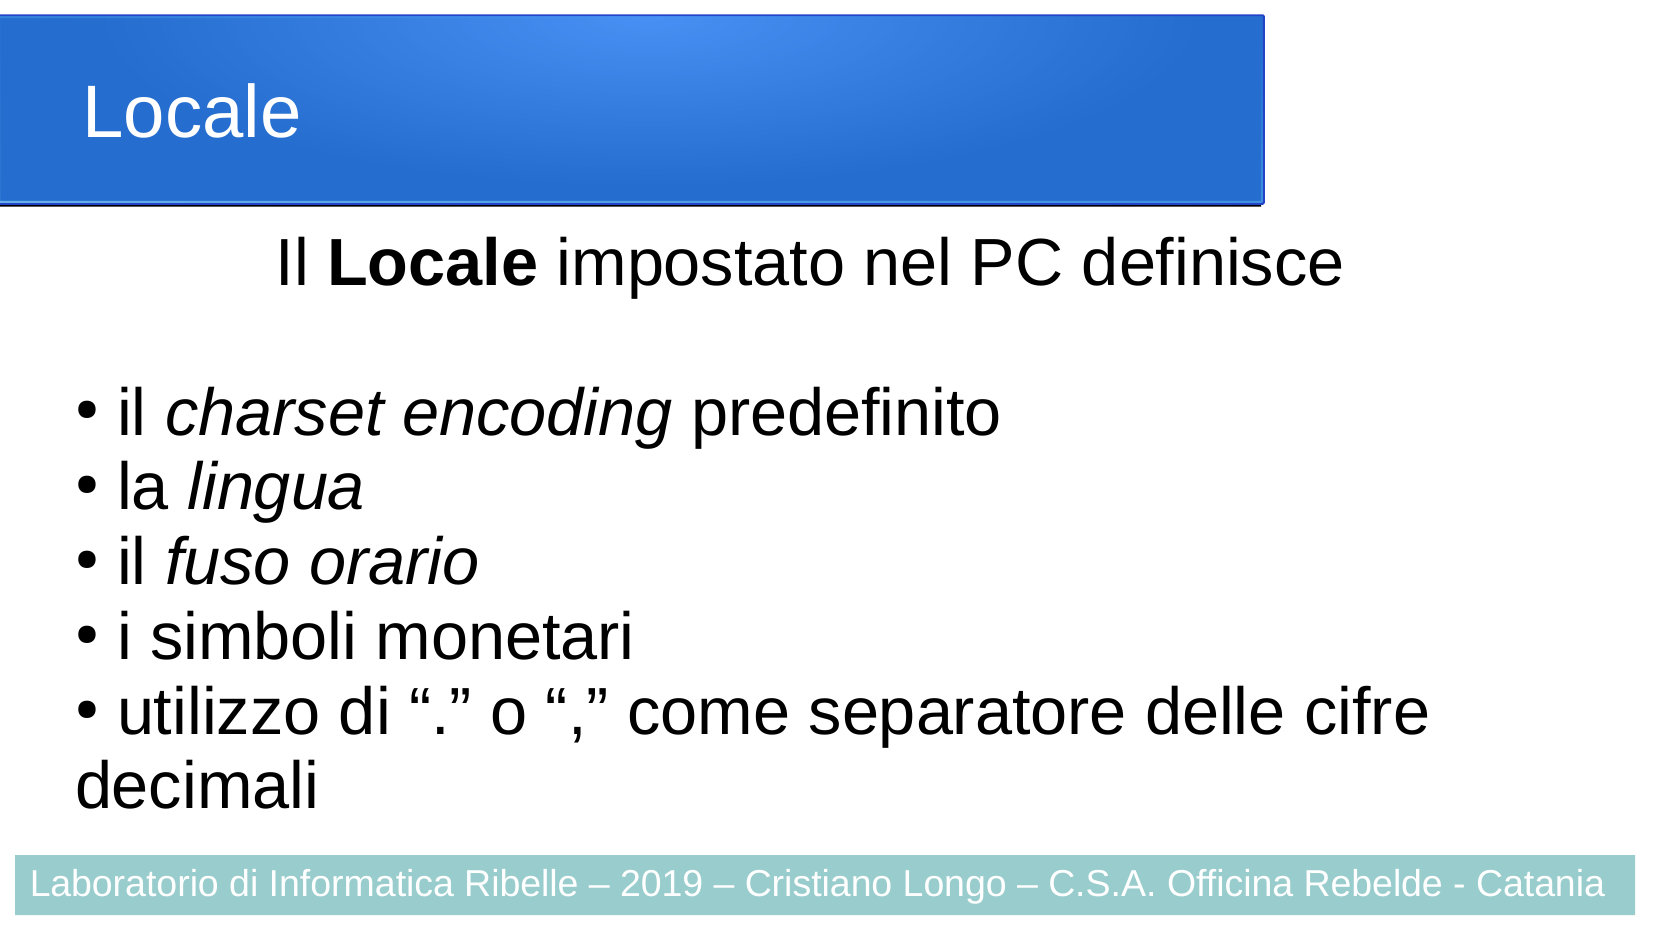

# Locale
Il Locale impostato nel PC definisce
 il charset encoding predefinito
 la lingua
 il fuso orario
 i simboli monetari
 utilizzo di “.” o “,” come separatore delle cifre decimali
Laboratorio di Informatica Ribelle – 2019 – Cristiano Longo – C.S.A. Officina Rebelde - Catania